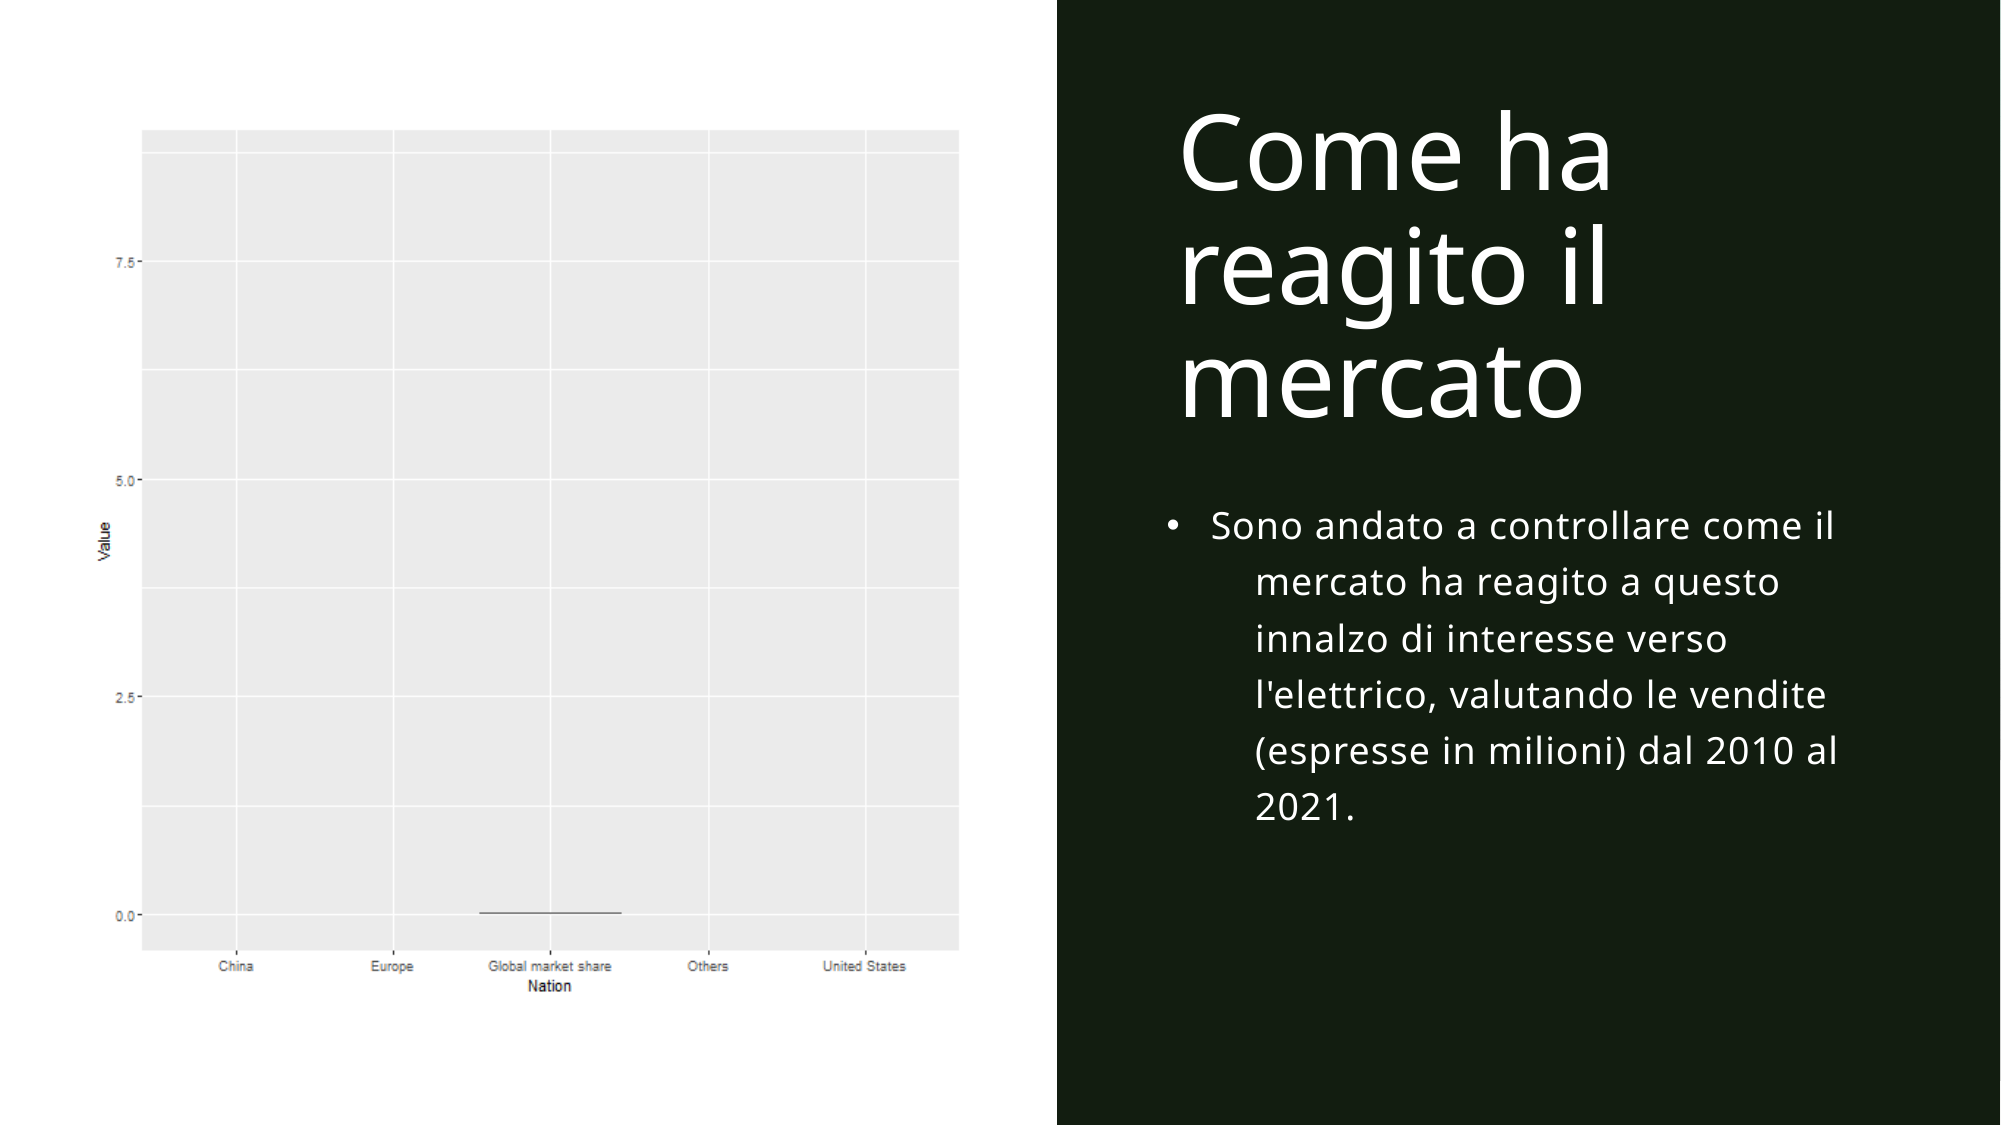

# Come ha reagito il mercato
Sono andato a controllare come il mercato ha reagito a questo innalzo di interesse verso l'elettrico, valutando le vendite (espresse in milioni) dal 2010 al 2021.